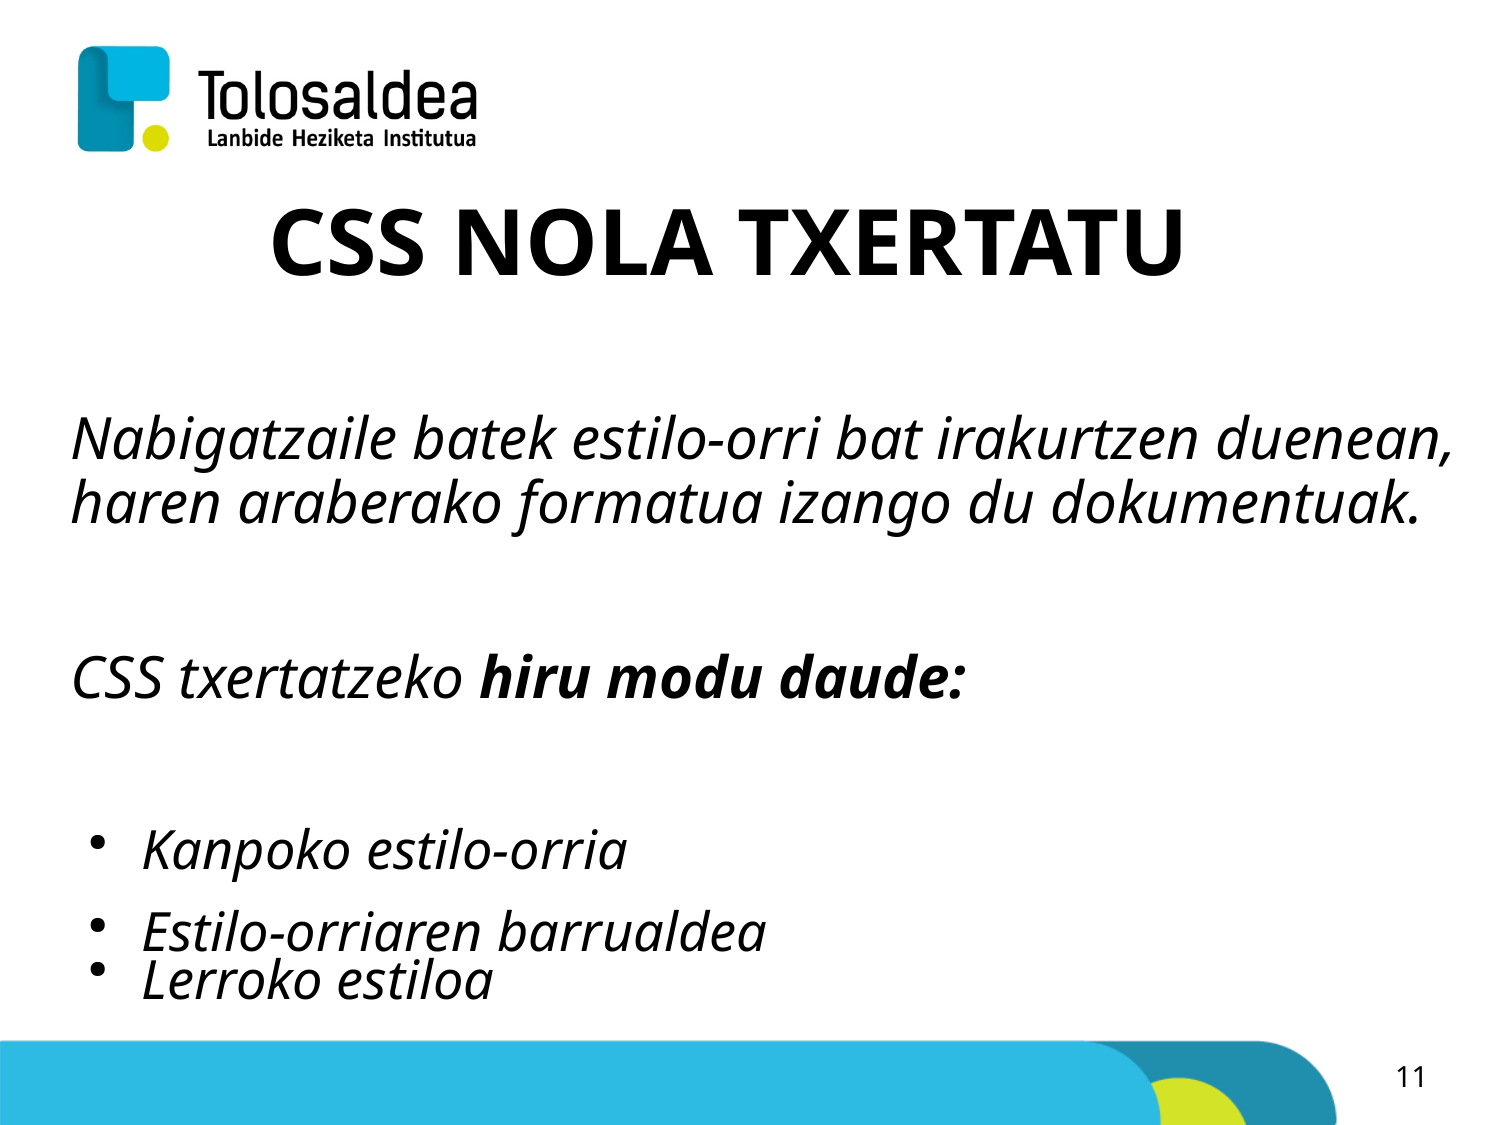

# CSS NOLA TXERTATU
Nabigatzaile batek estilo-orri bat irakurtzen duenean, haren araberako formatua izango du dokumentuak.
CSS txertatzeko hiru modu daude:
Kanpoko estilo-orria
Estilo-orriaren barrualdea
Lerroko estiloa